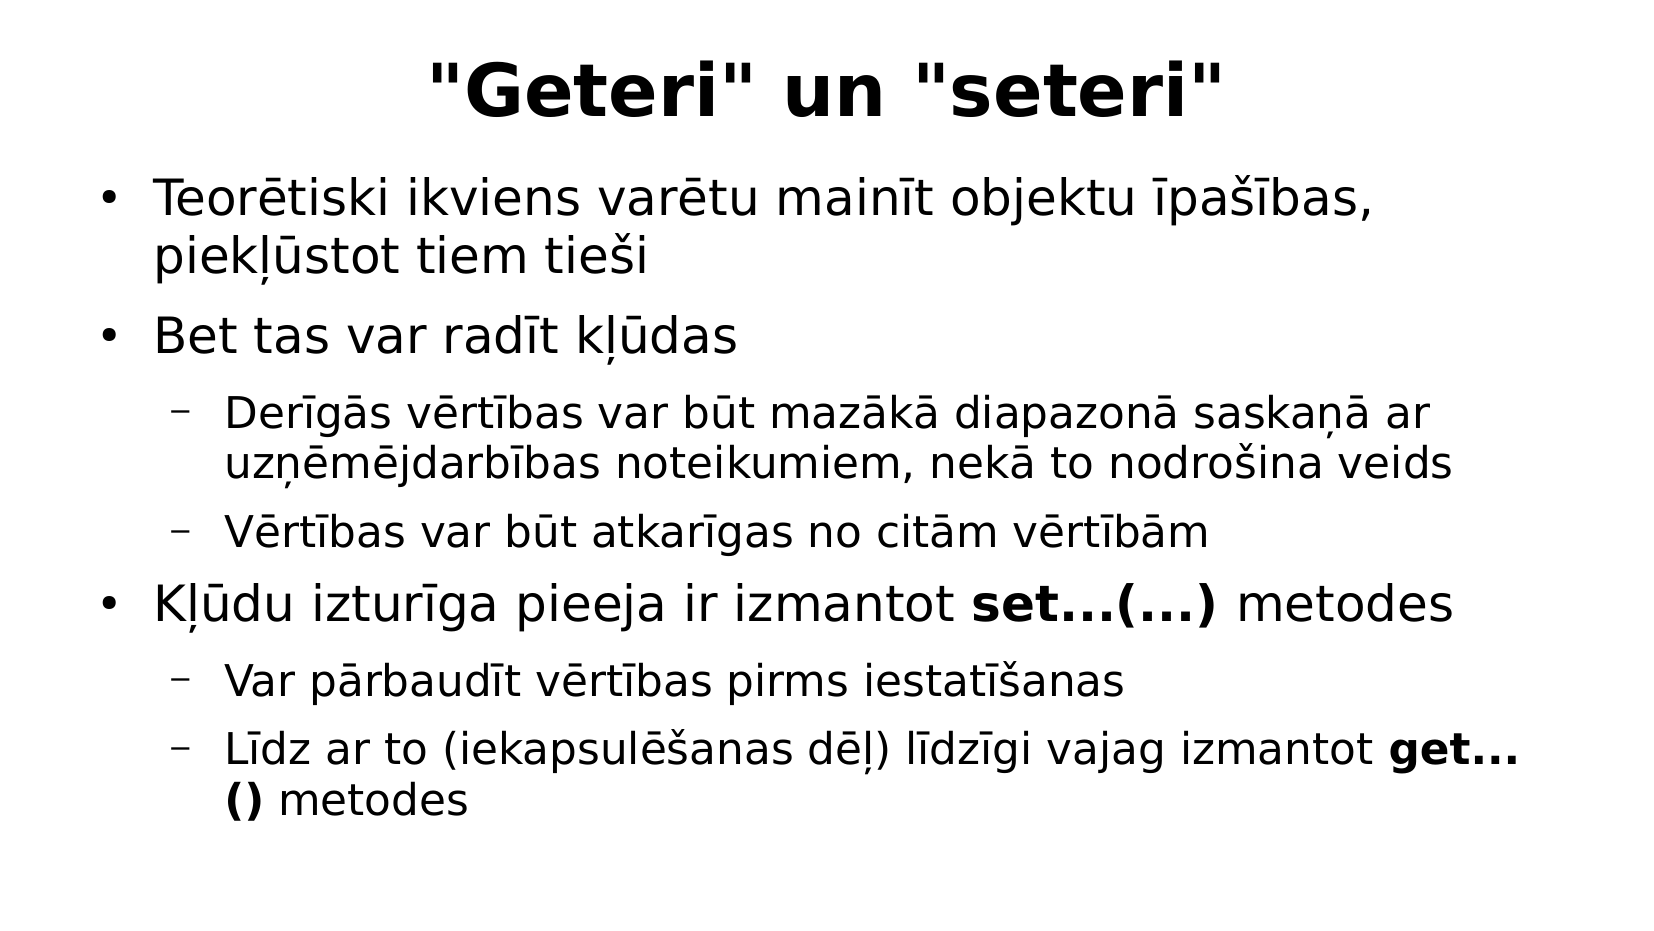

# "Geteri" un "seteri"
Teorētiski ikviens varētu mainīt objektu īpašības, piekļūstot tiem tieši
Bet tas var radīt kļūdas
Derīgās vērtības var būt mazākā diapazonā saskaņā ar uzņēmējdarbības noteikumiem, nekā to nodrošina veids
Vērtības var būt atkarīgas no citām vērtībām
Kļūdu izturīga pieeja ir izmantot set...(...) metodes
Var pārbaudīt vērtības pirms iestatīšanas
Līdz ar to (iekapsulēšanas dēļ) līdzīgi vajag izmantot get...() metodes